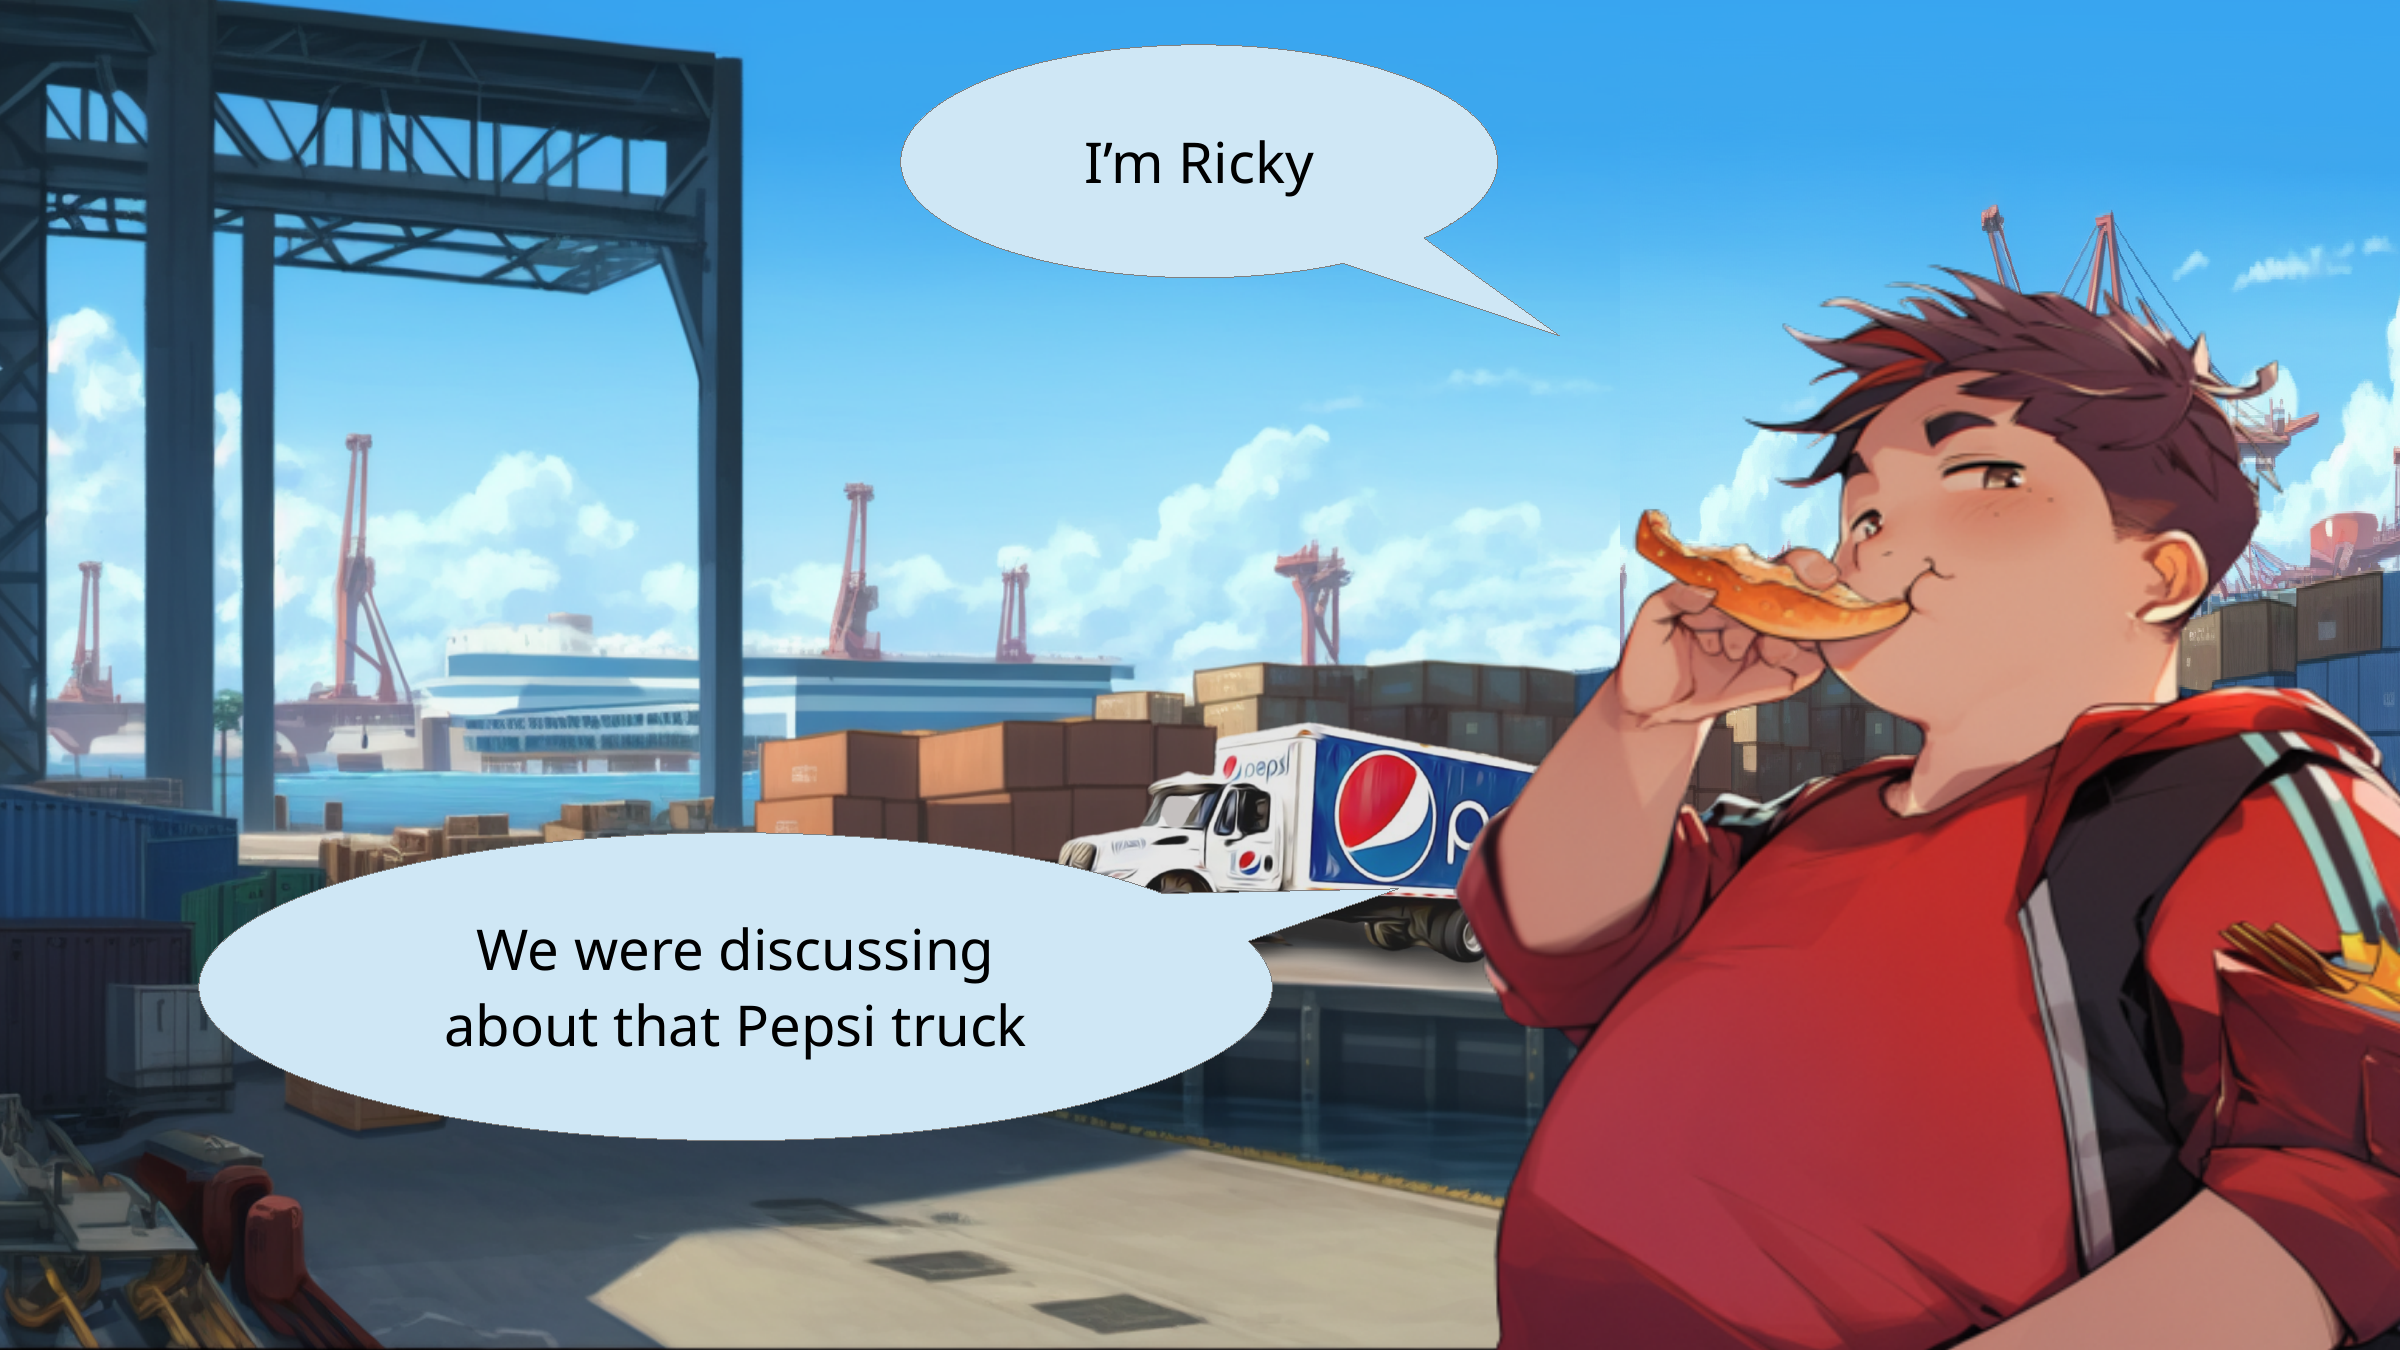

I’m Ricky
We were discussing
about that Pepsi truck